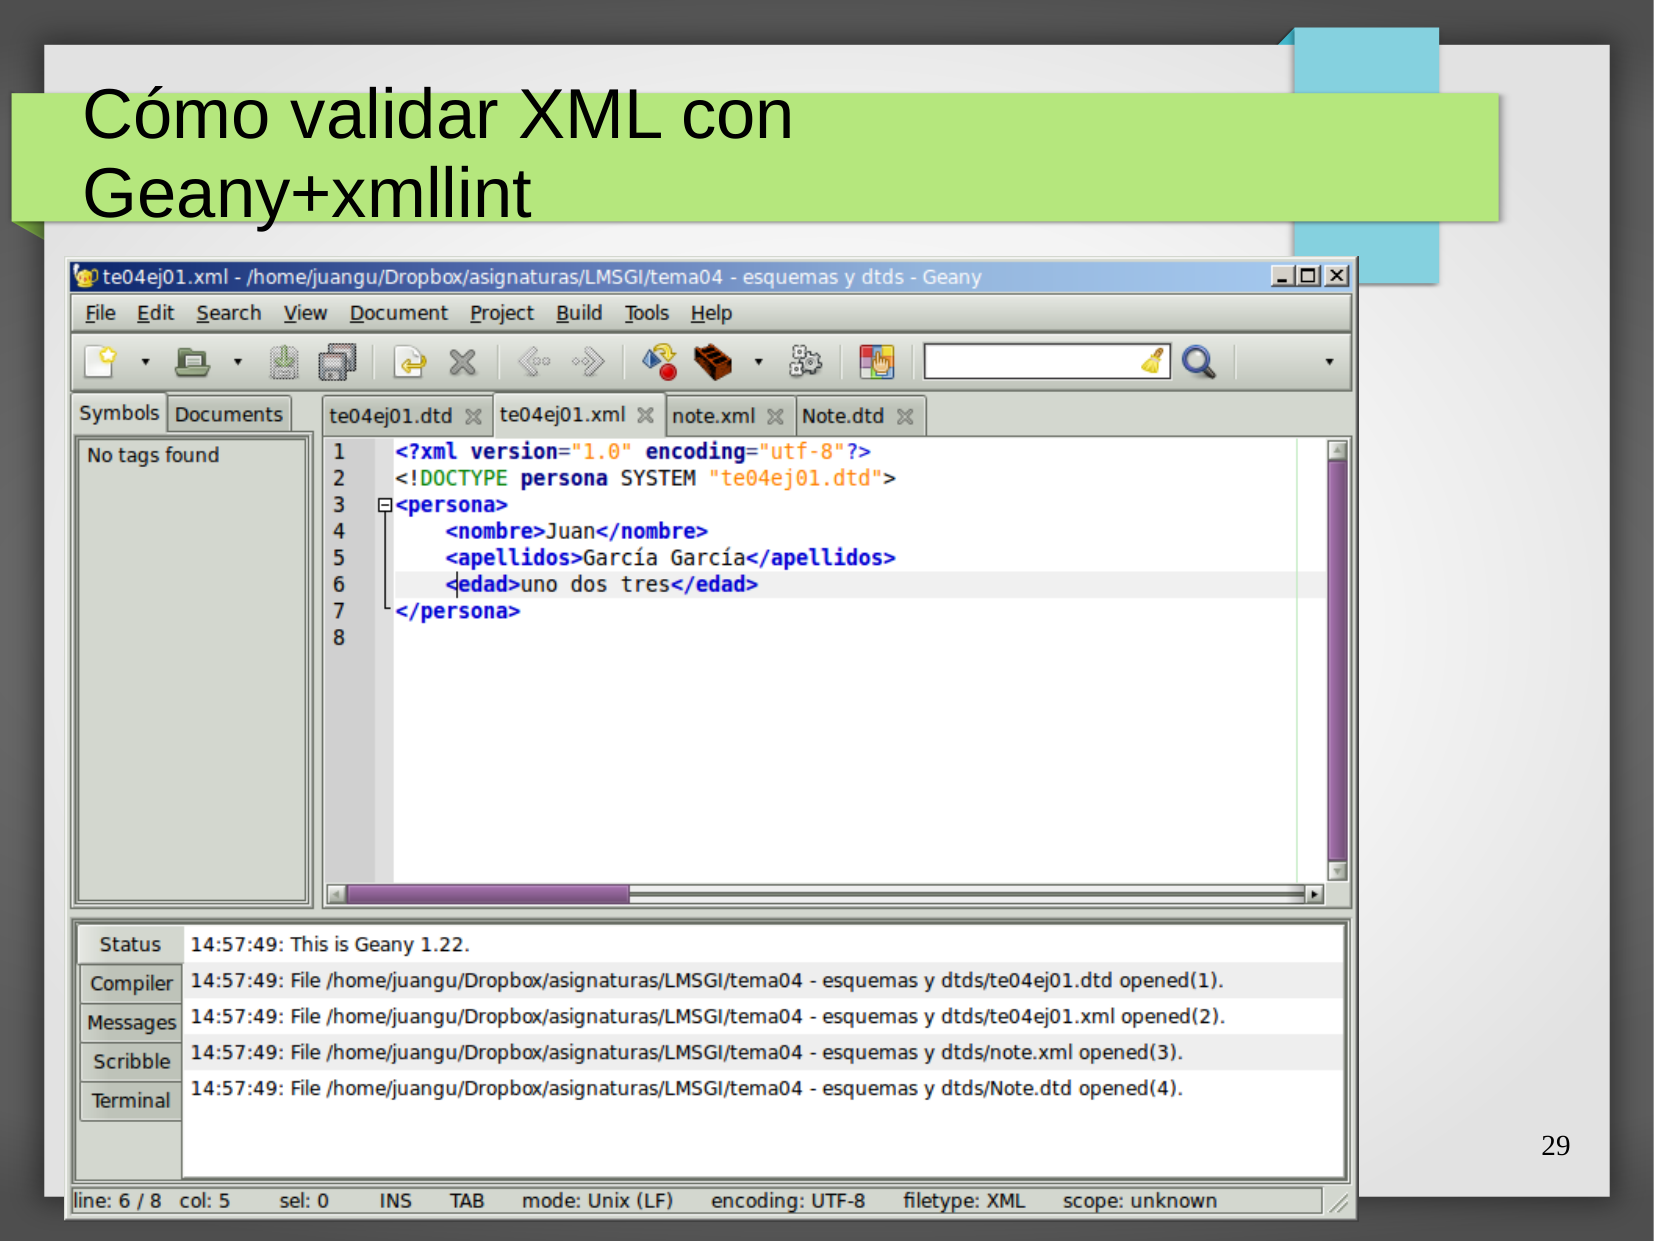

# Cómo validar XML con Geany+xmllint
Curso 2013/14
IES Virgen del Carmen - LMSGI
29